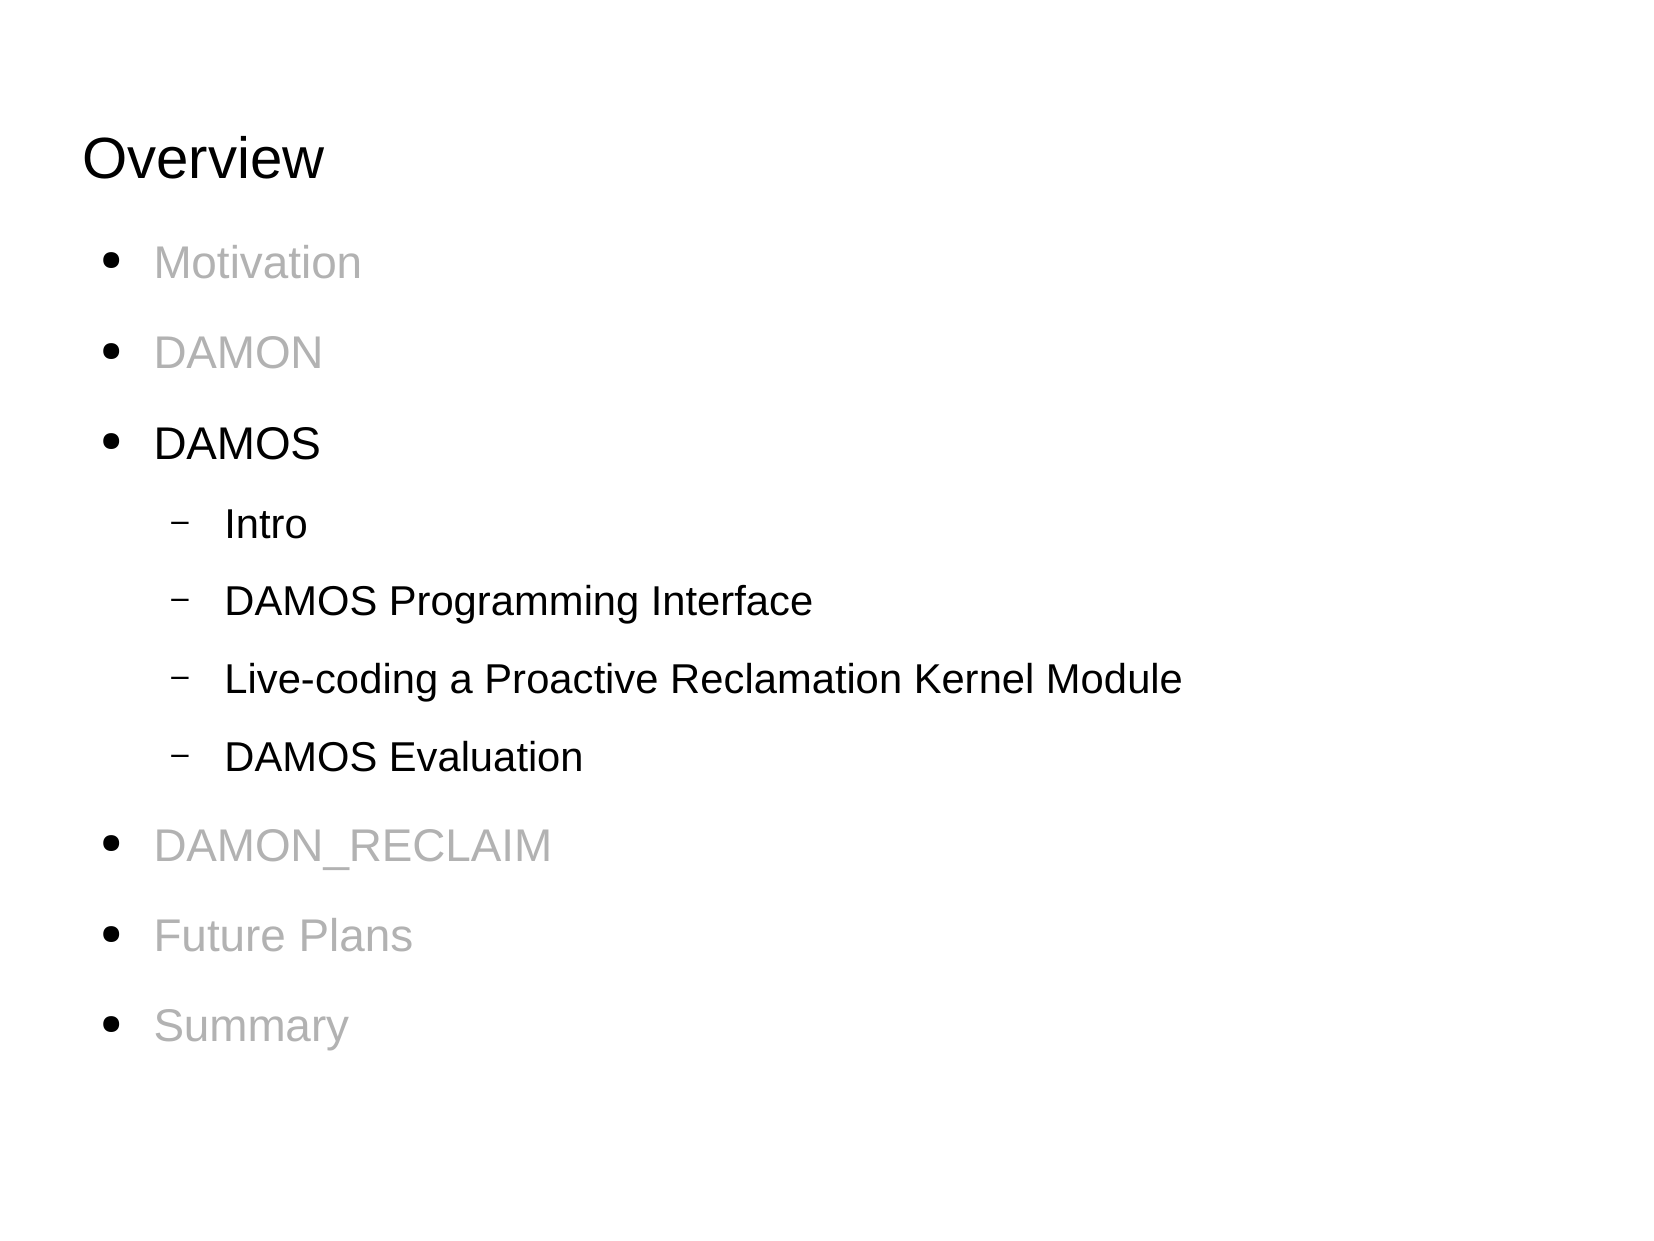

# Overview
Motivation
DAMON
DAMOS
Intro
DAMOS Programming Interface
Live-coding a Proactive Reclamation Kernel Module
DAMOS Evaluation
DAMON_RECLAIM
Future Plans
Summary